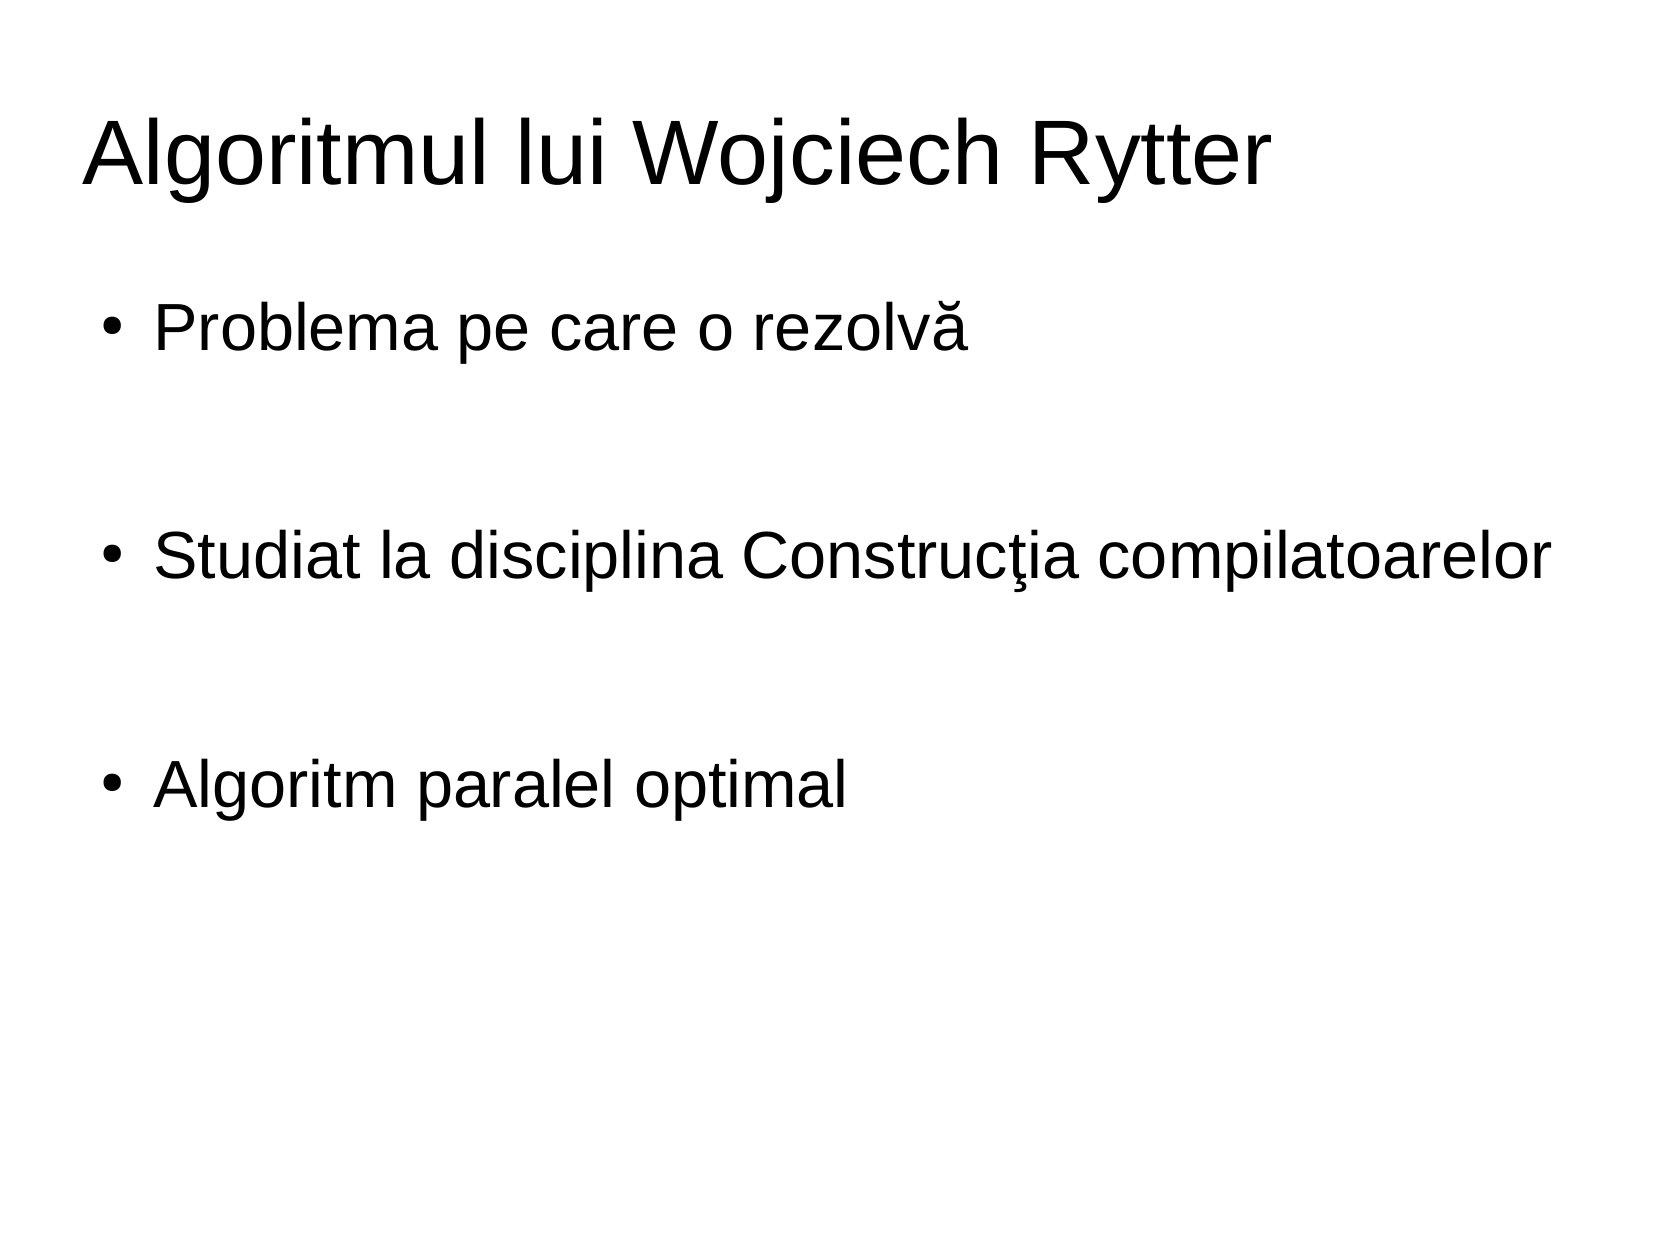

# Algoritmul lui Wojciech Rytter
Problema pe care o rezolvă
Studiat la disciplina Construcţia compilatoarelor
Algoritm paralel optimal